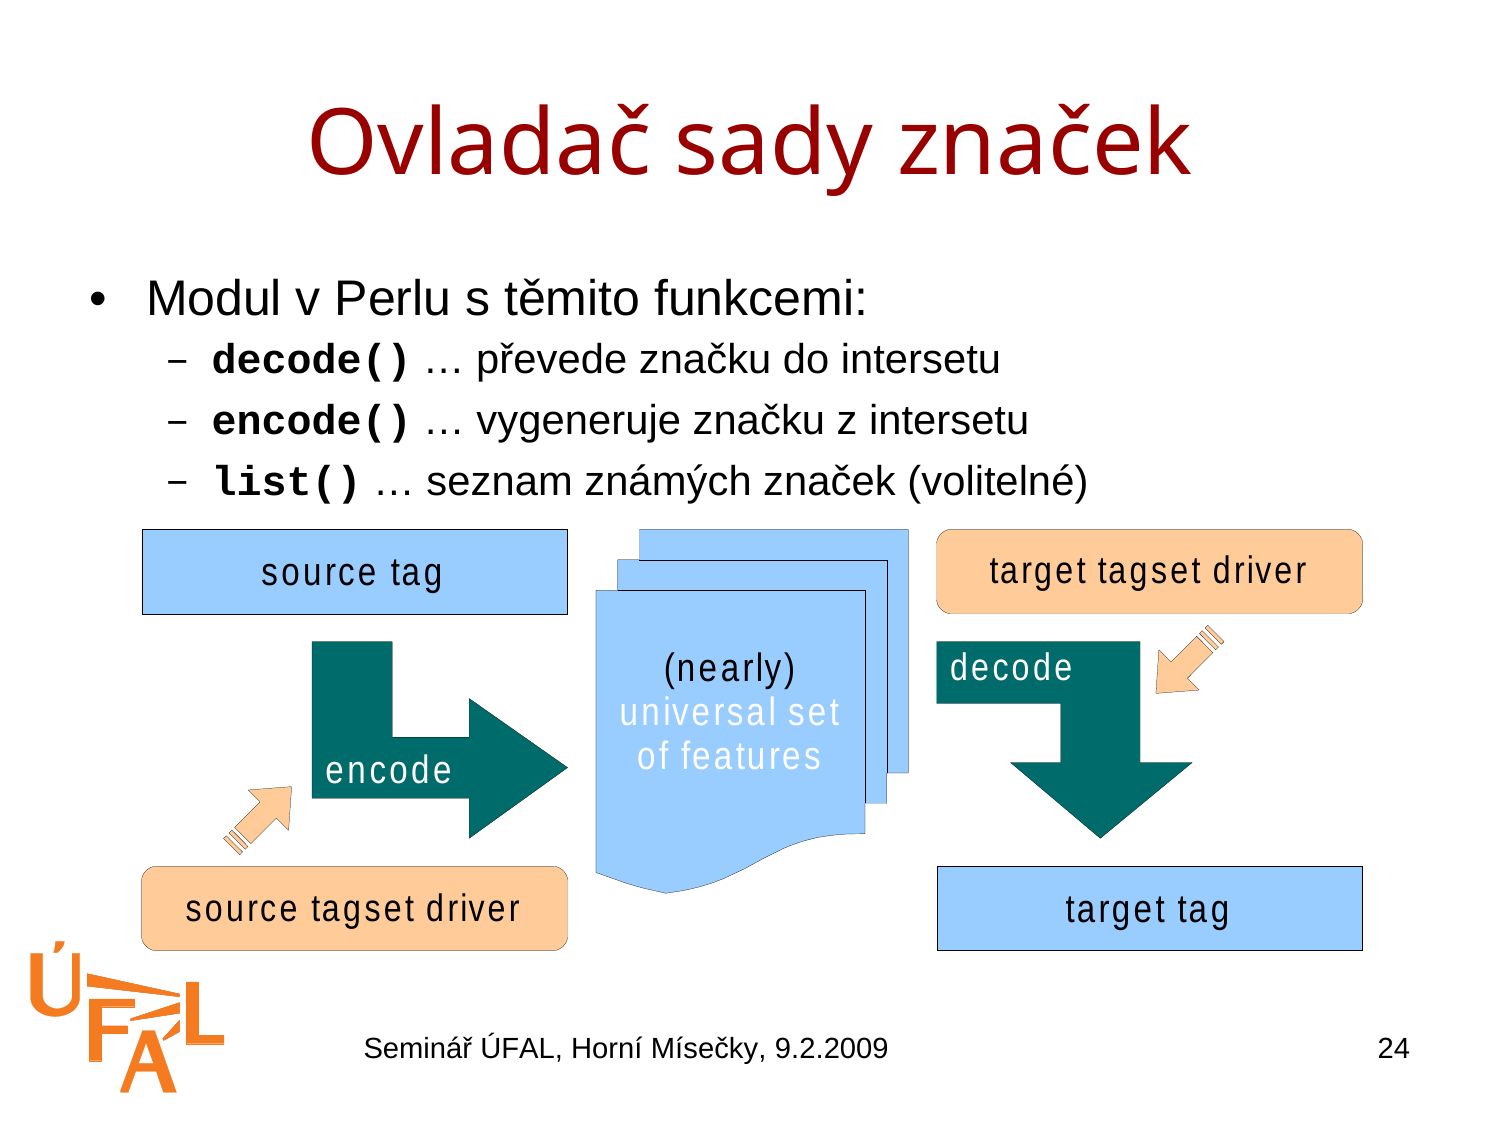

# Ovladač sady značek
Modul v Perlu s těmito funkcemi:
decode() … převede značku do intersetu
encode() … vygeneruje značku z intersetu
list() … seznam známých značek (volitelné)
Seminář ÚFAL, Horní Mísečky, 9.2.2009
24